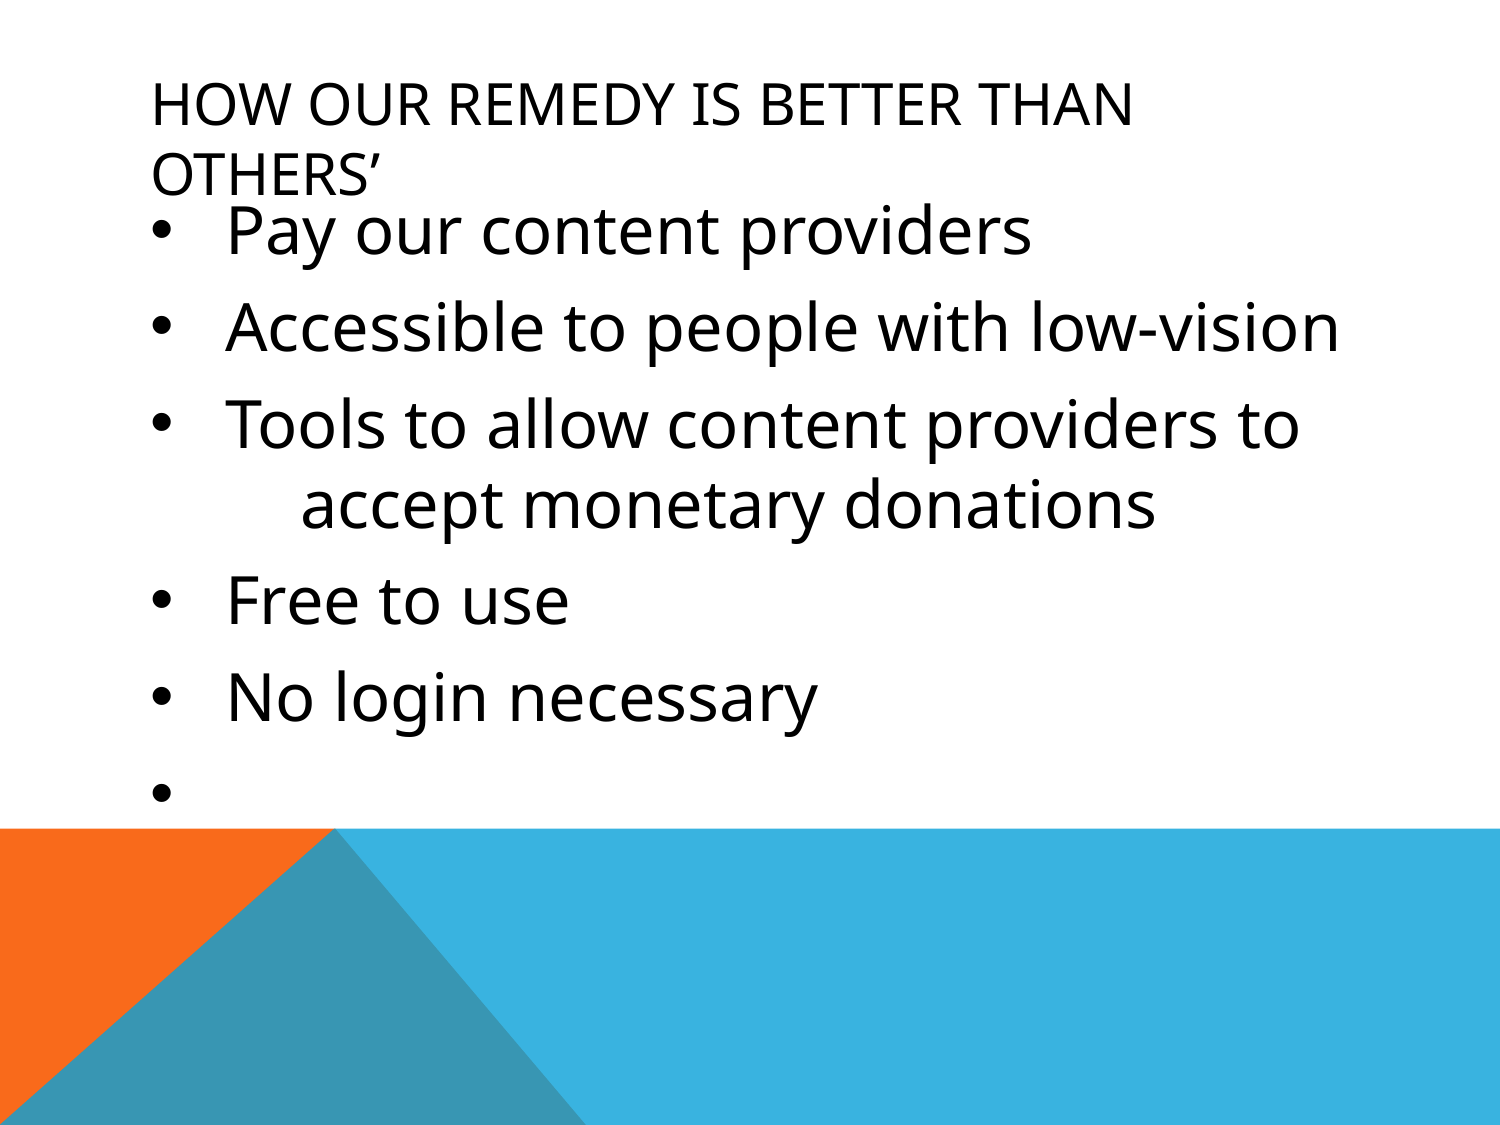

# How our remedy is better than others’
Pay our content providers
Accessible to people with low-vision
Tools to allow content providers to accept monetary donations
Free to use
No login necessary